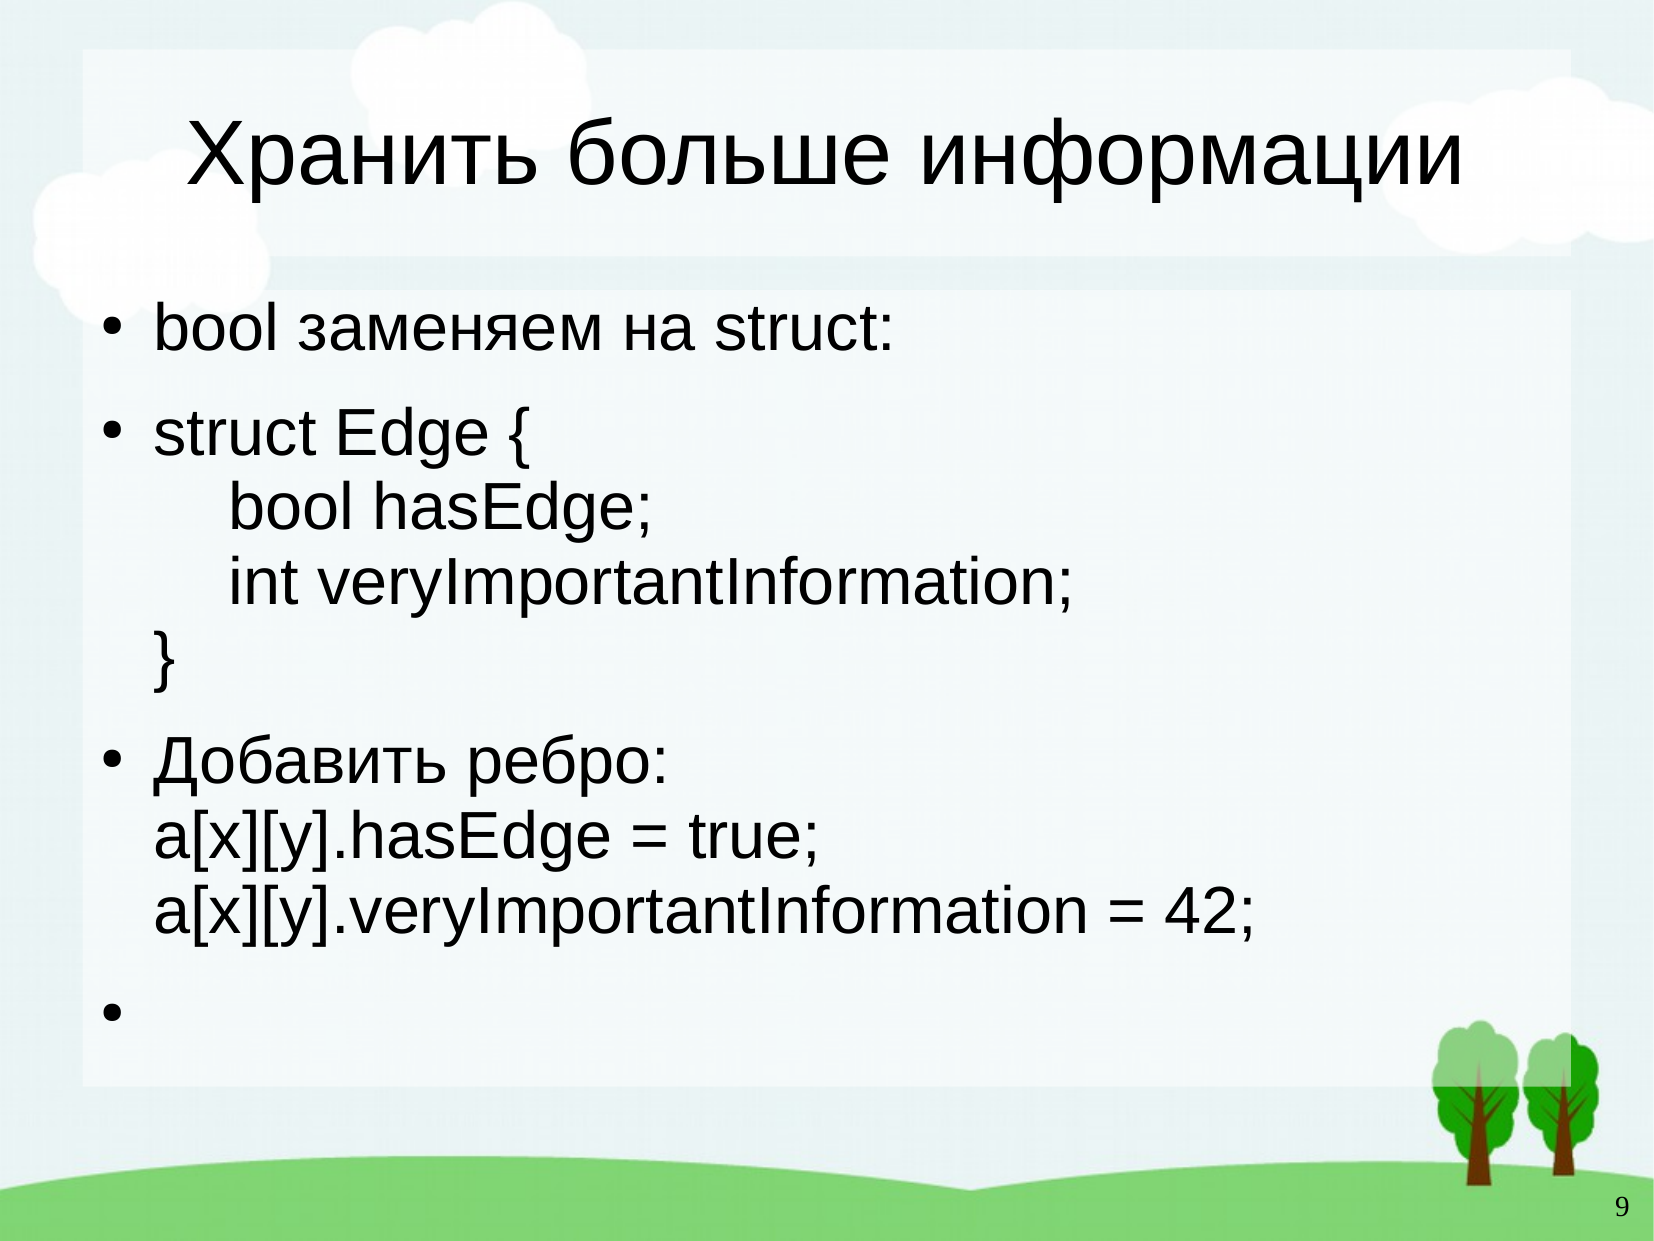

# Хранить больше информации
bool заменяем на struct:
struct Edge {
	bool hasEdge;
	int veryImportantInformation;
}
Добавить ребро:
a[x][y].hasEdge = true;
a[x][y].veryImportantInformation = 42;
9